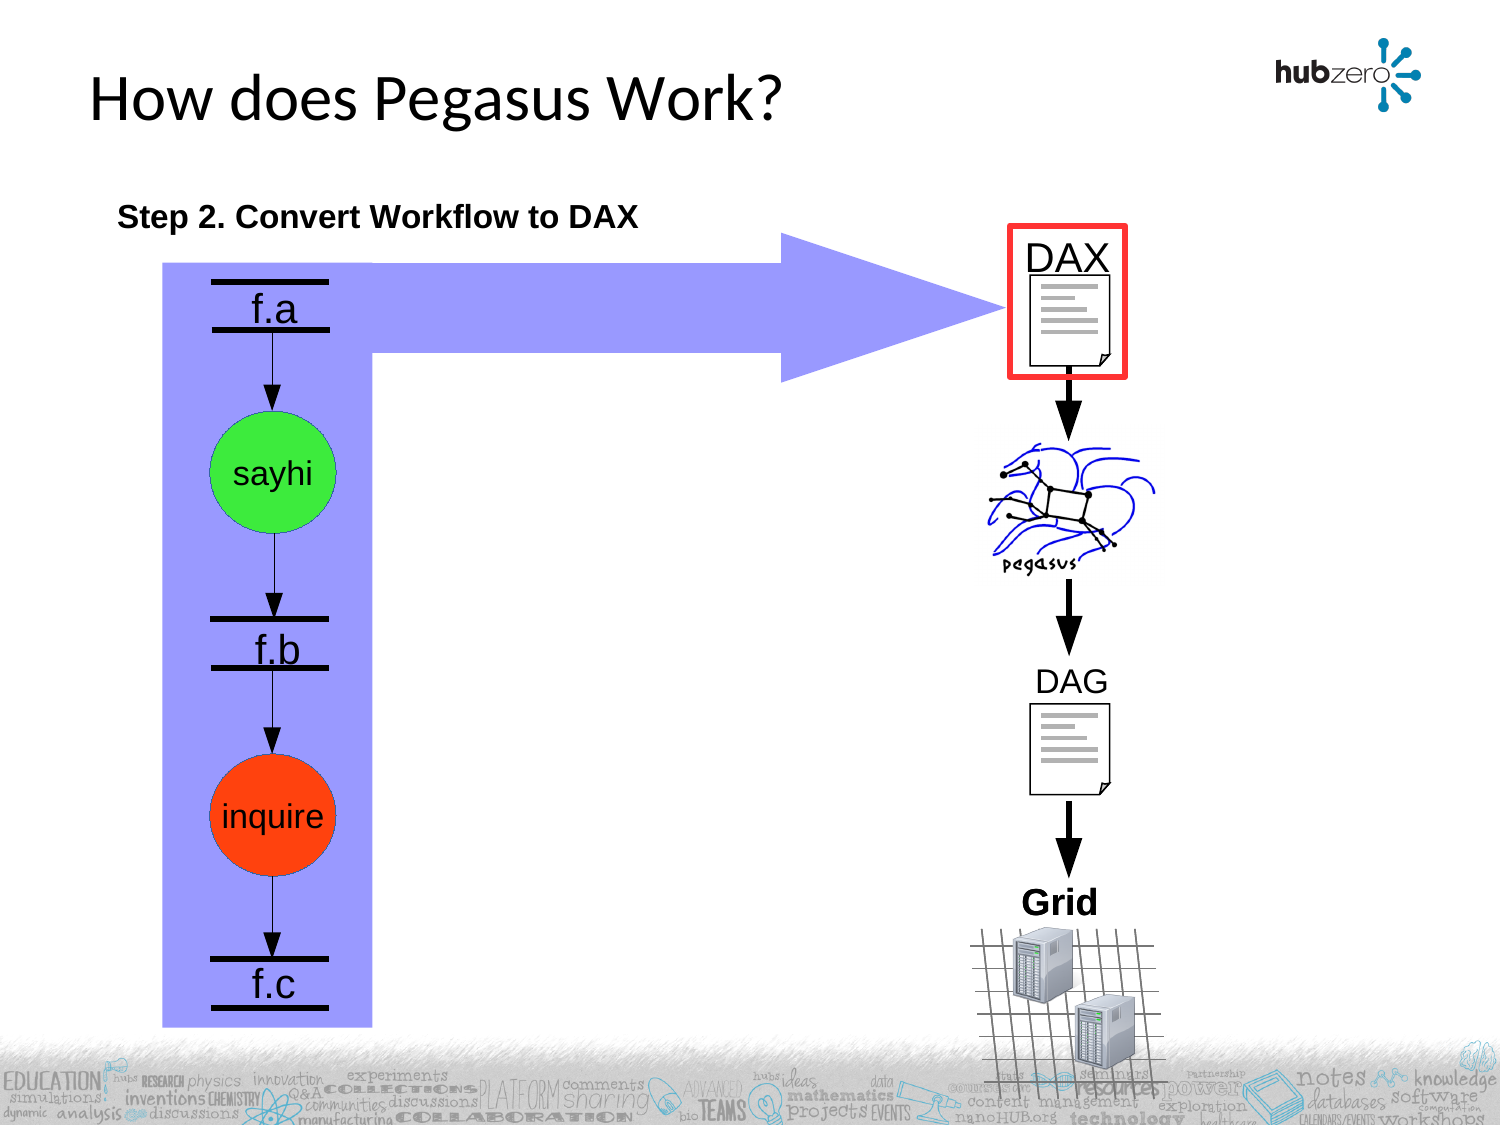

# How does Pegasus Work?
Step 2. Convert Workflow to DAX
DAX
f.a
sayhi
f.b
DAG
inquire
Grid
Grid
f.c